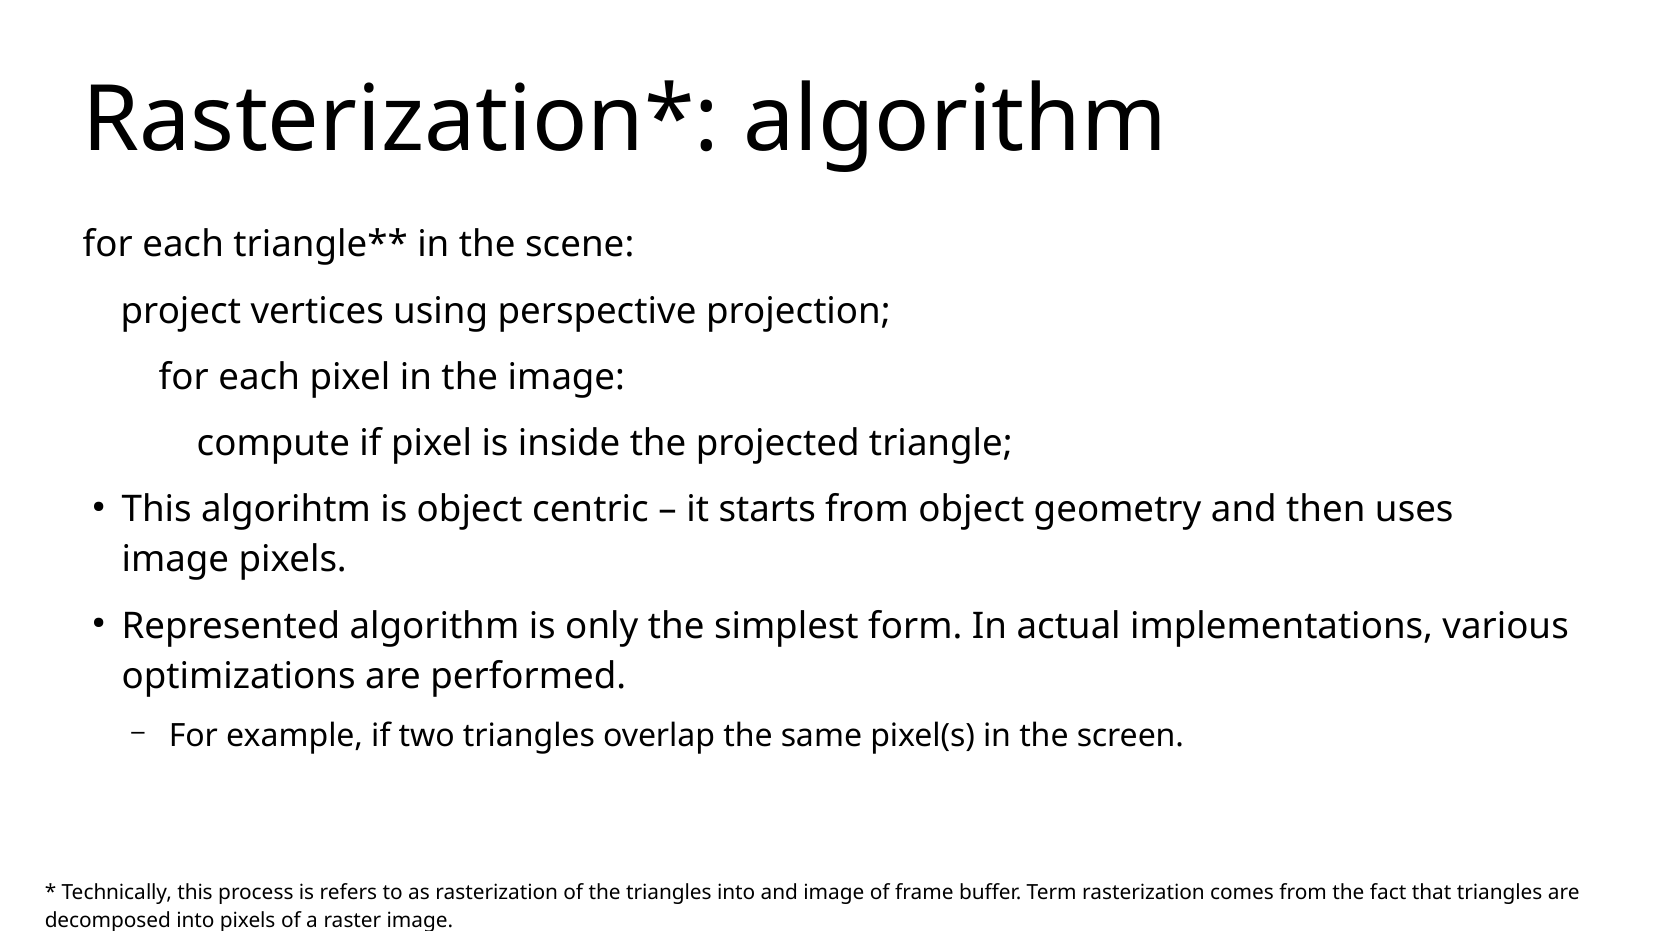

# Rasterization*: algorithm
for each triangle** in the scene:
 project vertices using perspective projection;
 for each pixel in the image:
 compute if pixel is inside the projected triangle;
This algorihtm is object centric – it starts from object geometry and then uses image pixels.
Represented algorithm is only the simplest form. In actual implementations, various optimizations are performed.
 For example, if two triangles overlap the same pixel(s) in the screen.
* Technically, this process is refers to as rasterization of the triangles into and image of frame buffer. Term rasterization comes from the fact that triangles are decomposed into pixels of a raster image.
** For developing the intuition; in production, it is often that portion of scene contains millions of triangles.